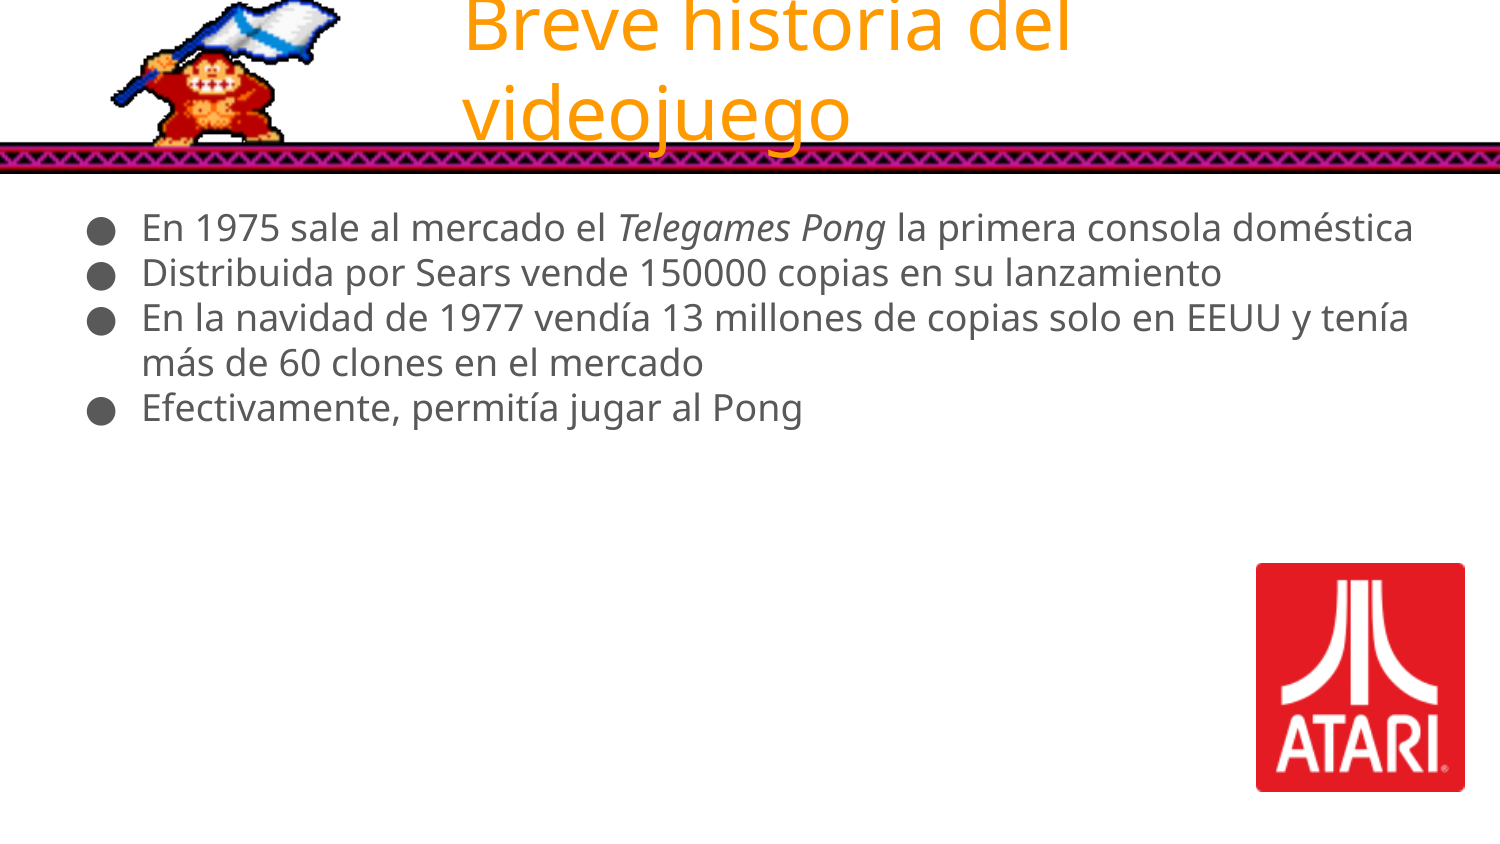

# Breve historia del videojuego
En 1975 sale al mercado el Telegames Pong la primera consola doméstica
Distribuida por Sears vende 150000 copias en su lanzamiento
En la navidad de 1977 vendía 13 millones de copias solo en EEUU y tenía más de 60 clones en el mercado
Efectivamente, permitía jugar al Pong